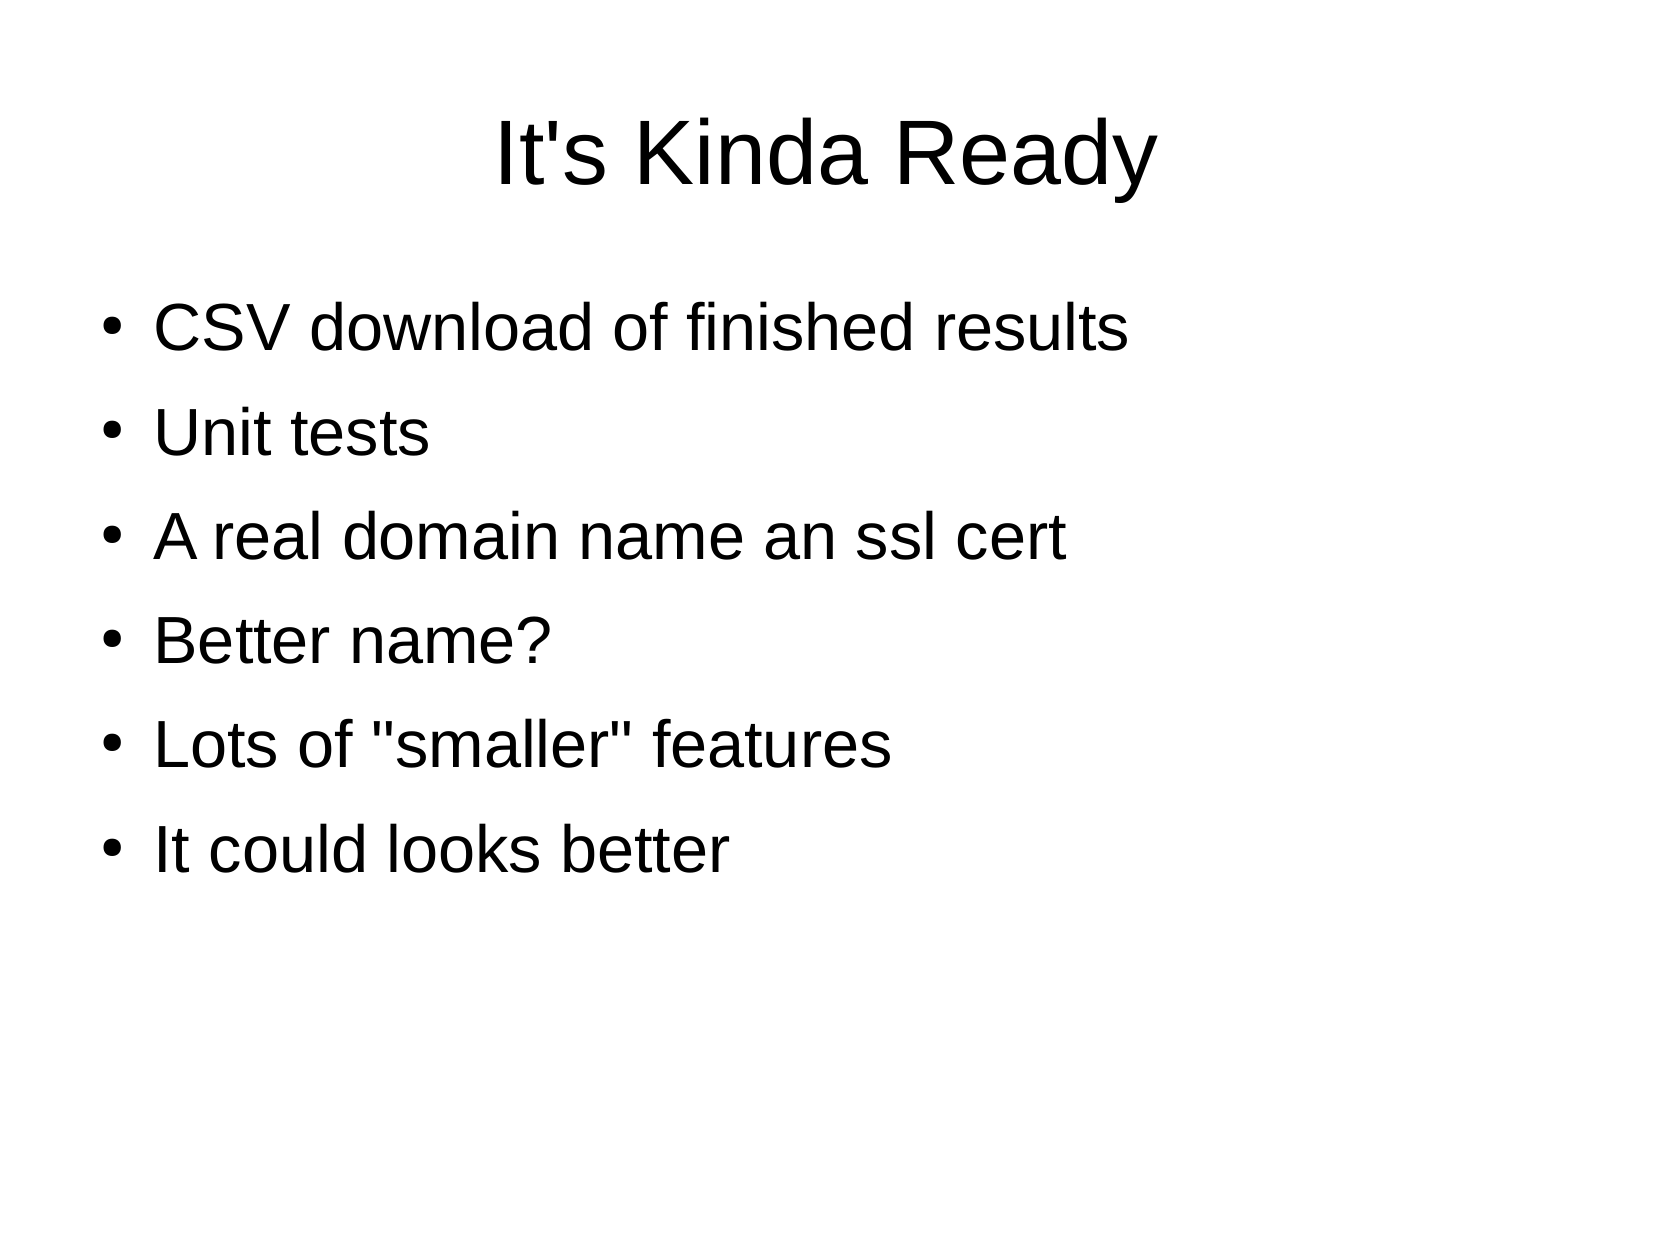

# It's Kinda Ready
CSV download of finished results
Unit tests
A real domain name an ssl cert
Better name?
Lots of "smaller" features
It could looks better